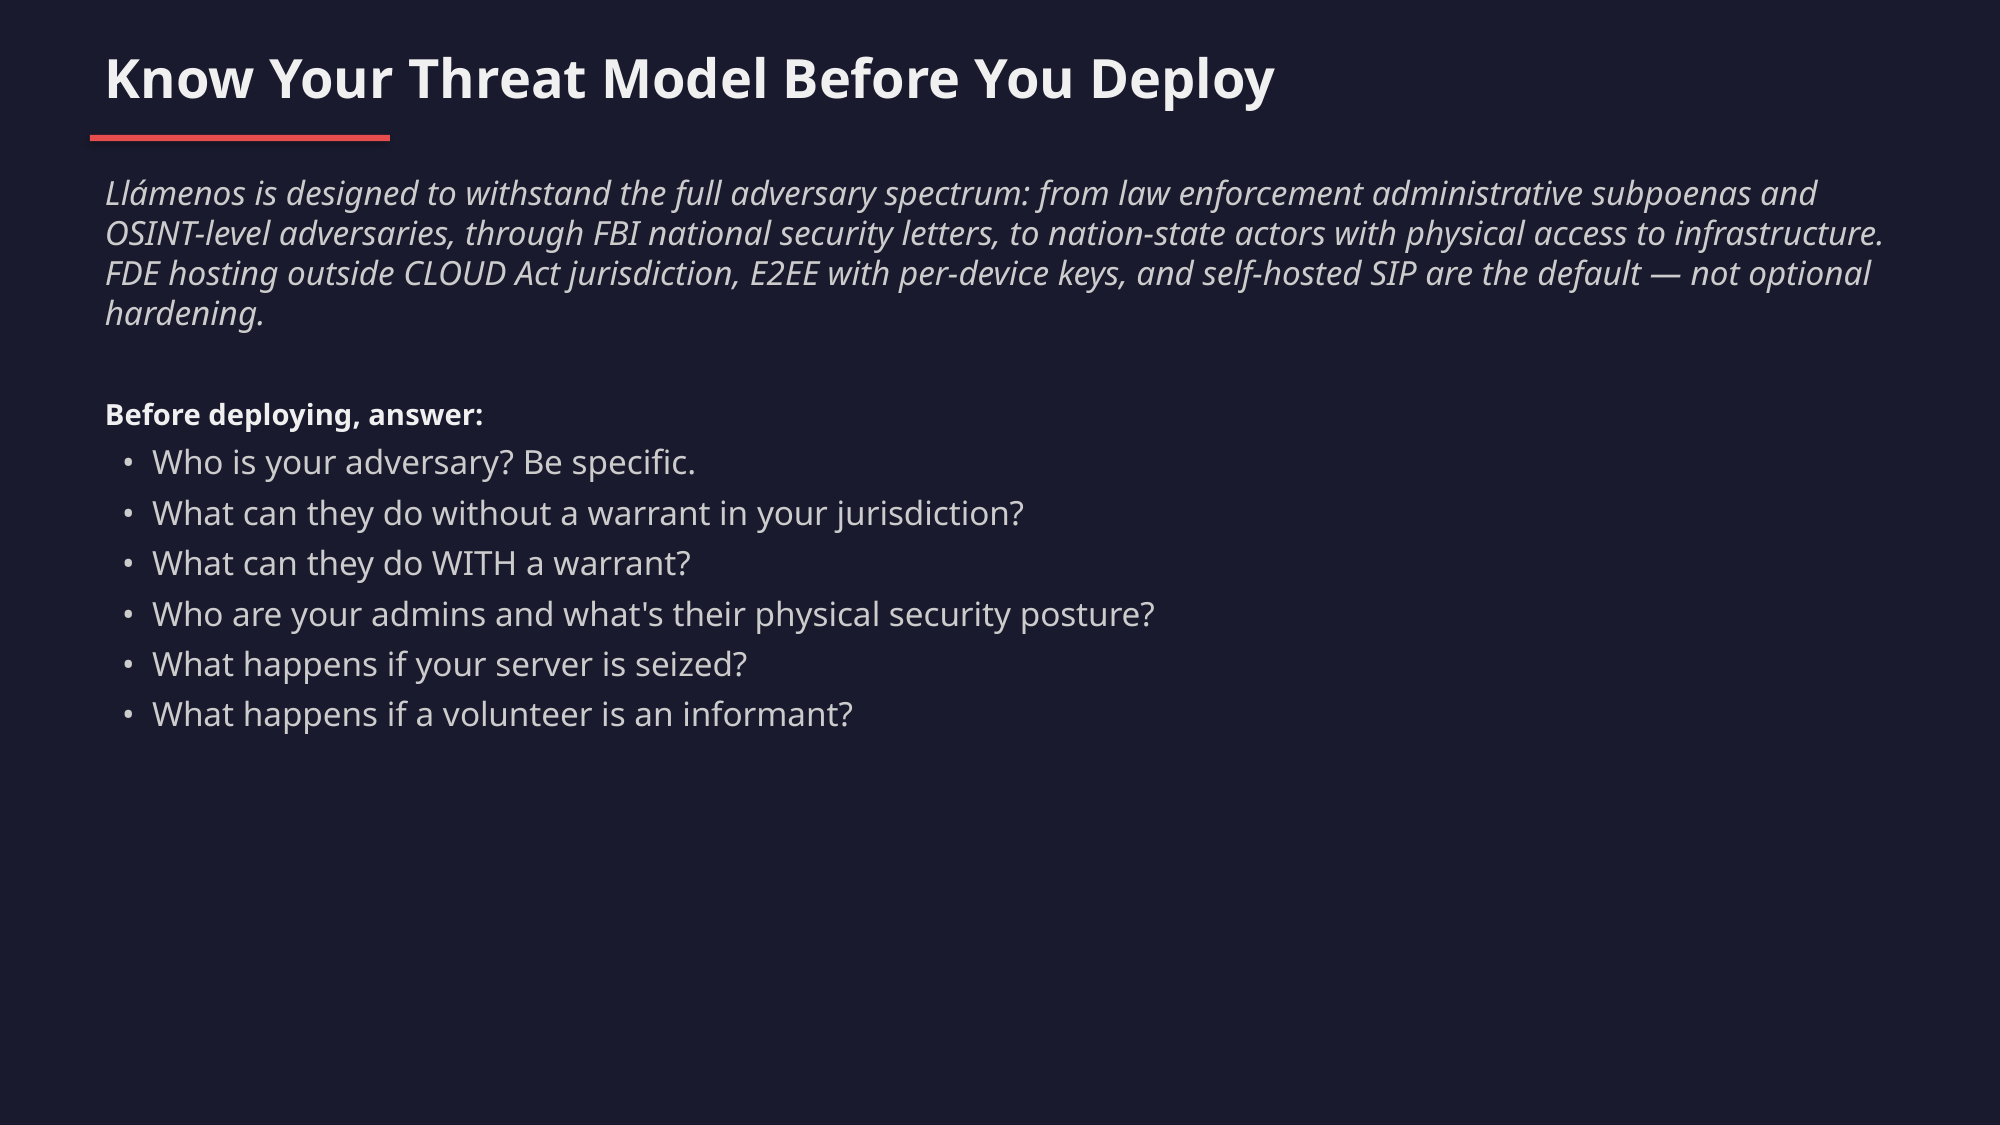

Know Your Threat Model Before You Deploy
Llámenos is designed to withstand the full adversary spectrum: from law enforcement administrative subpoenas and OSINT-level adversaries, through FBI national security letters, to nation-state actors with physical access to infrastructure. FDE hosting outside CLOUD Act jurisdiction, E2EE with per-device keys, and self-hosted SIP are the default — not optional hardening.
Before deploying, answer:
 • Who is your adversary? Be specific.
 • What can they do without a warrant in your jurisdiction?
 • What can they do WITH a warrant?
 • Who are your admins and what's their physical security posture?
 • What happens if your server is seized?
 • What happens if a volunteer is an informant?